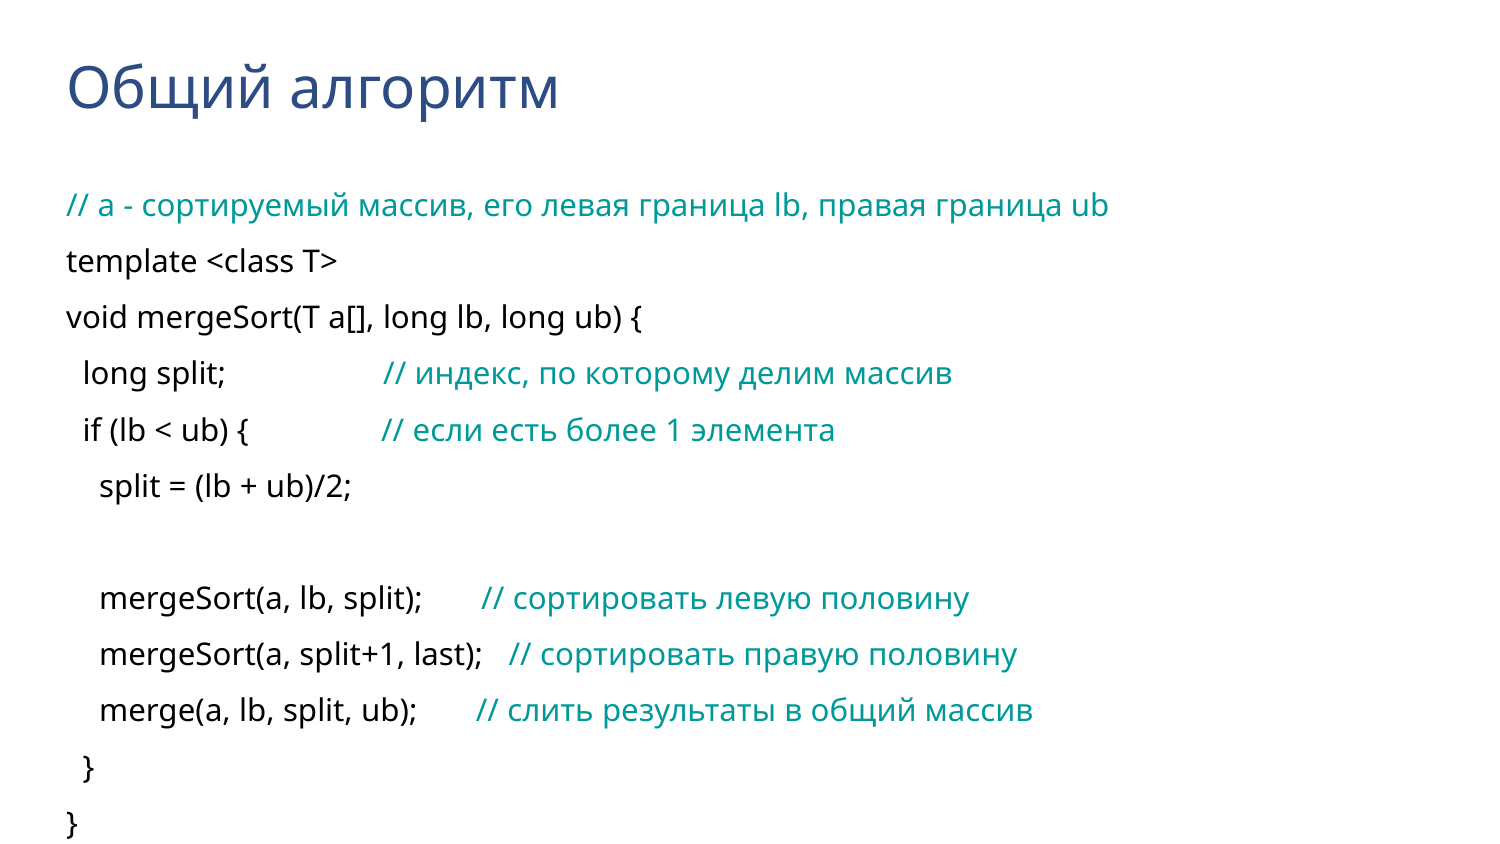

# Общий алгоритм
// a - сортируемый массив, его левая граница lb, правая граница ub
template <class T>
void mergeSort(T a[], long lb, long ub) {
 long split; // индекс, по которому делим массив
 if (lb < ub) { // если есть более 1 элемента
 split = (lb + ub)/2;
 mergeSort(a, lb, split); // сортировать левую половину
 mergeSort(a, split+1, last); // сортировать правую половину
 merge(a, lb, split, ub); // слить результаты в общий массив
 }
}